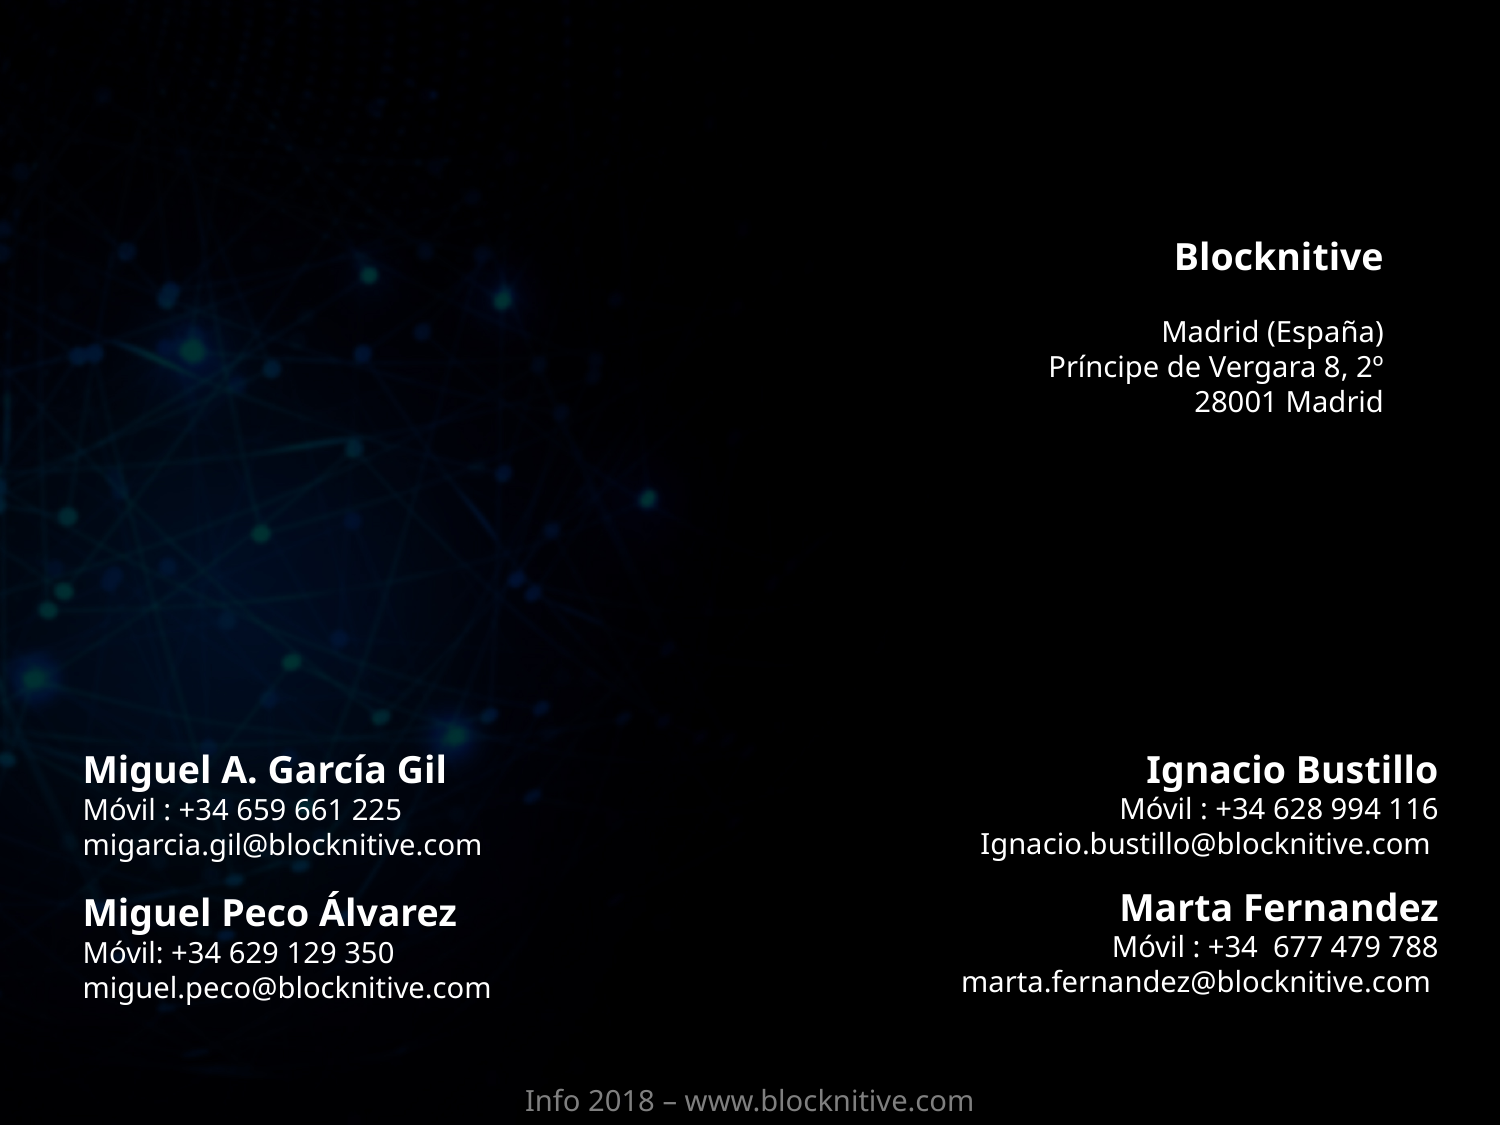

Blocknitive
Madrid (España)
Príncipe de Vergara 8, 2º
28001 Madrid
Ignacio Bustillo
Móvil : +34 628 994 116
Ignacio.bustillo@blocknitive.com
Miguel A. García Gil
Móvil : +34 659 661 225
migarcia.gil@blocknitive.com
Marta Fernandez
Móvil : +34 677 479 788
marta.fernandez@blocknitive.com
Miguel Peco Álvarez
Móvil: +34 629 129 350
miguel.peco@blocknitive.com